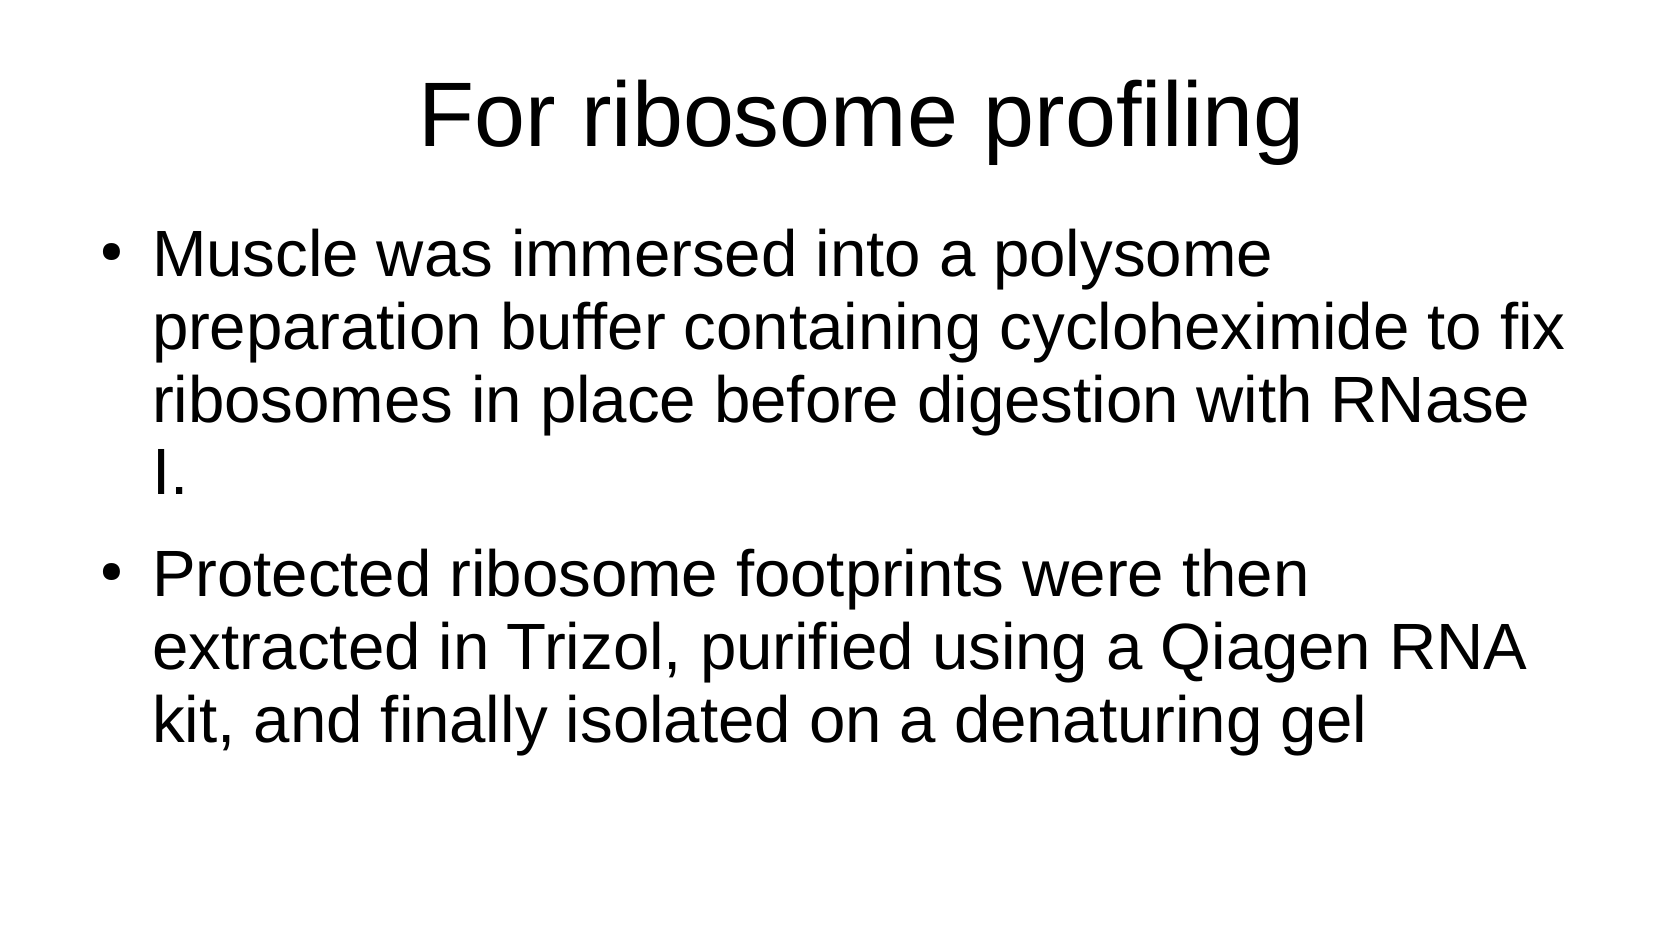

# For ribosome profiling
Muscle was immersed into a polysome preparation buffer containing cycloheximide to fix ribosomes in place before digestion with RNase I.
Protected ribosome footprints were then extracted in Trizol, purified using a Qiagen RNA kit, and finally isolated on a denaturing gel